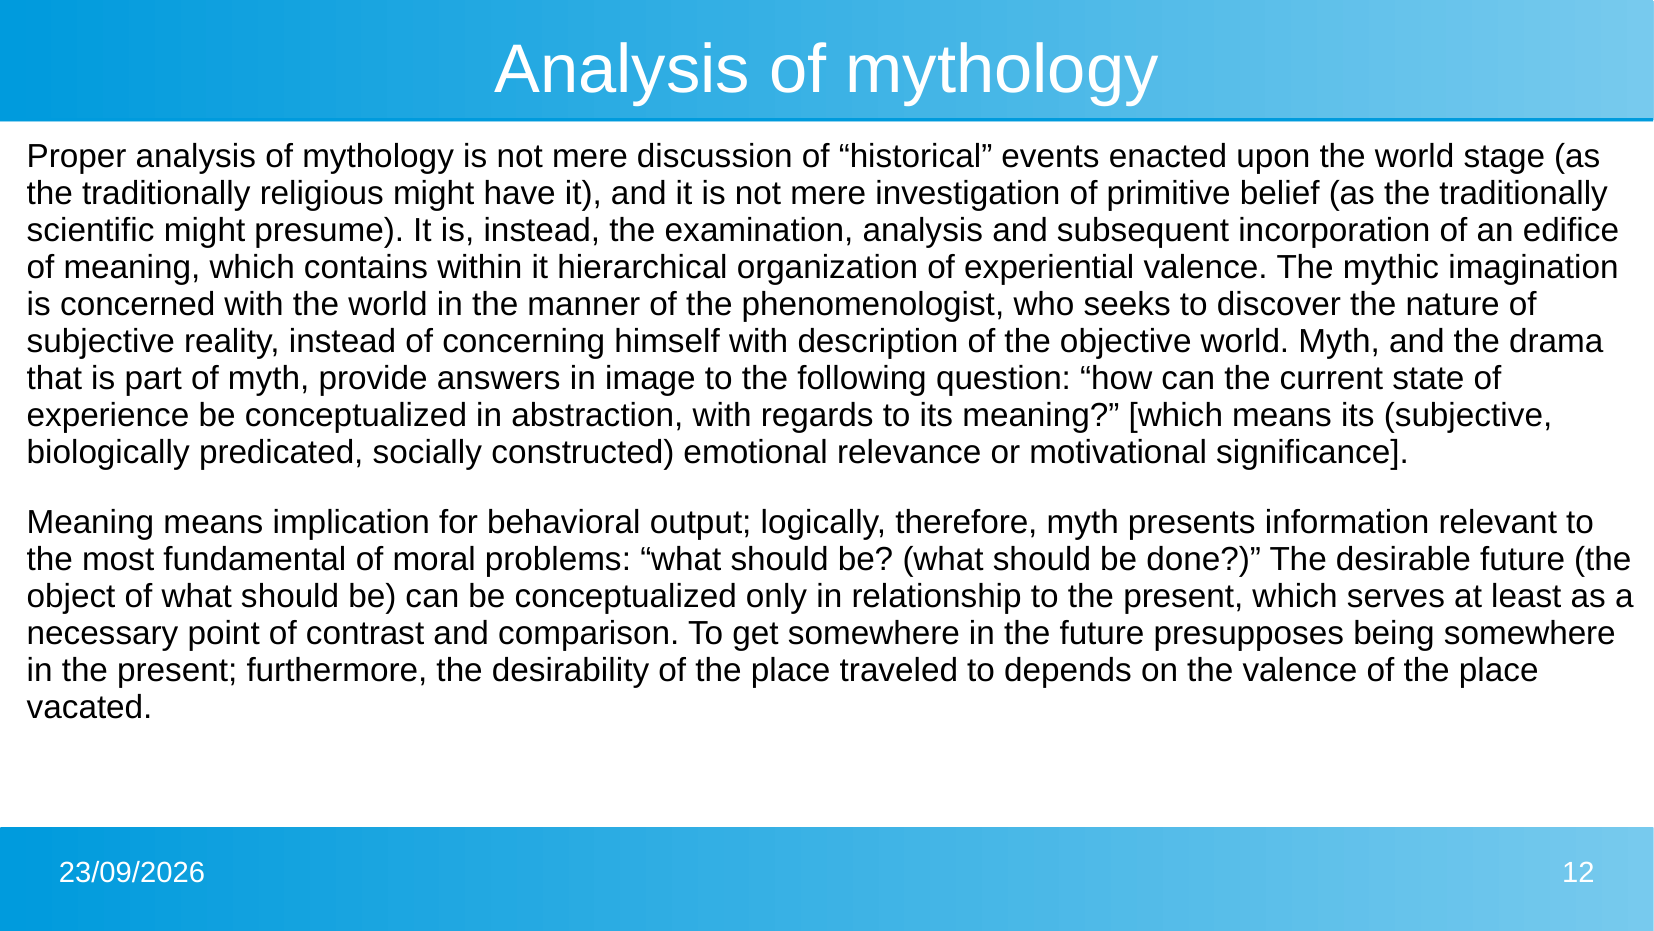

# Analysis of mythology
Proper analysis of mythology is not mere discussion of “historical” events enacted upon the world stage (as the traditionally religious might have it), and it is not mere investigation of primitive belief (as the traditionally scientific might presume). It is, instead, the examination, analysis and subsequent incorporation of an edifice of meaning, which contains within it hierarchical organization of experiential valence. The mythic imagination is concerned with the world in the manner of the phenomenologist, who seeks to discover the nature of subjective reality, instead of concerning himself with description of the objective world. Myth, and the drama that is part of myth, provide answers in image to the following question: “how can the current state of experience be conceptualized in abstraction, with regards to its meaning?” [which means its (subjective, biologically predicated, socially constructed) emotional relevance or motivational significance].
Meaning means implication for behavioral output; logically, therefore, myth presents information relevant to the most fundamental of moral problems: “what should be? (what should be done?)” The desirable future (the object of what should be) can be conceptualized only in relationship to the present, which serves at least as a necessary point of contrast and comparison. To get somewhere in the future presupposes being somewhere in the present; furthermore, the desirability of the place traveled to depends on the valence of the place vacated.
12